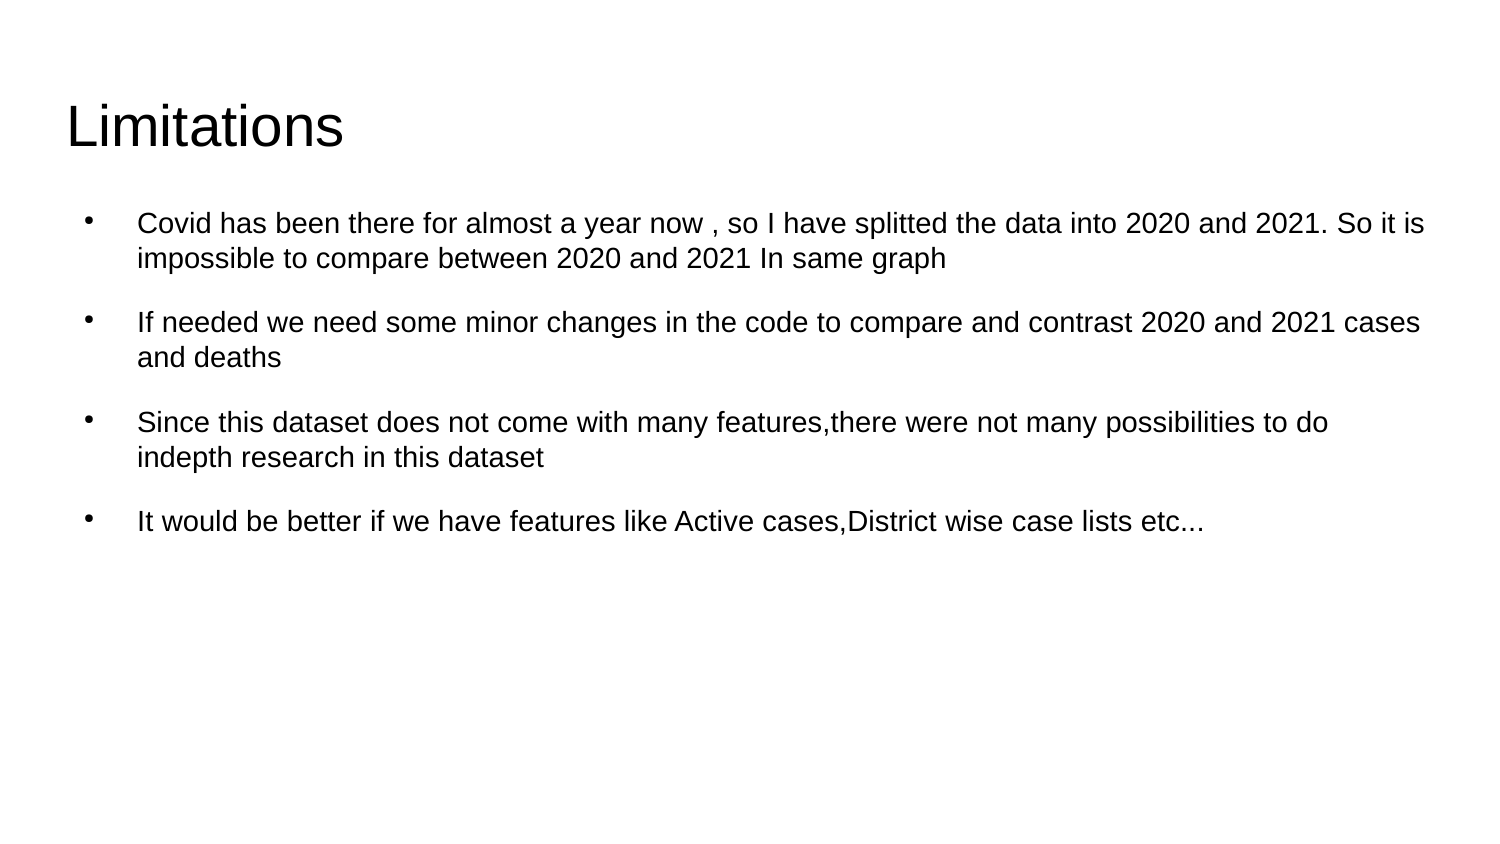

# Limitations
Covid has been there for almost a year now , so I have splitted the data into 2020 and 2021. So it is impossible to compare between 2020 and 2021 In same graph
If needed we need some minor changes in the code to compare and contrast 2020 and 2021 cases and deaths
Since this dataset does not come with many features,there were not many possibilities to do indepth research in this dataset
It would be better if we have features like Active cases,District wise case lists etc...